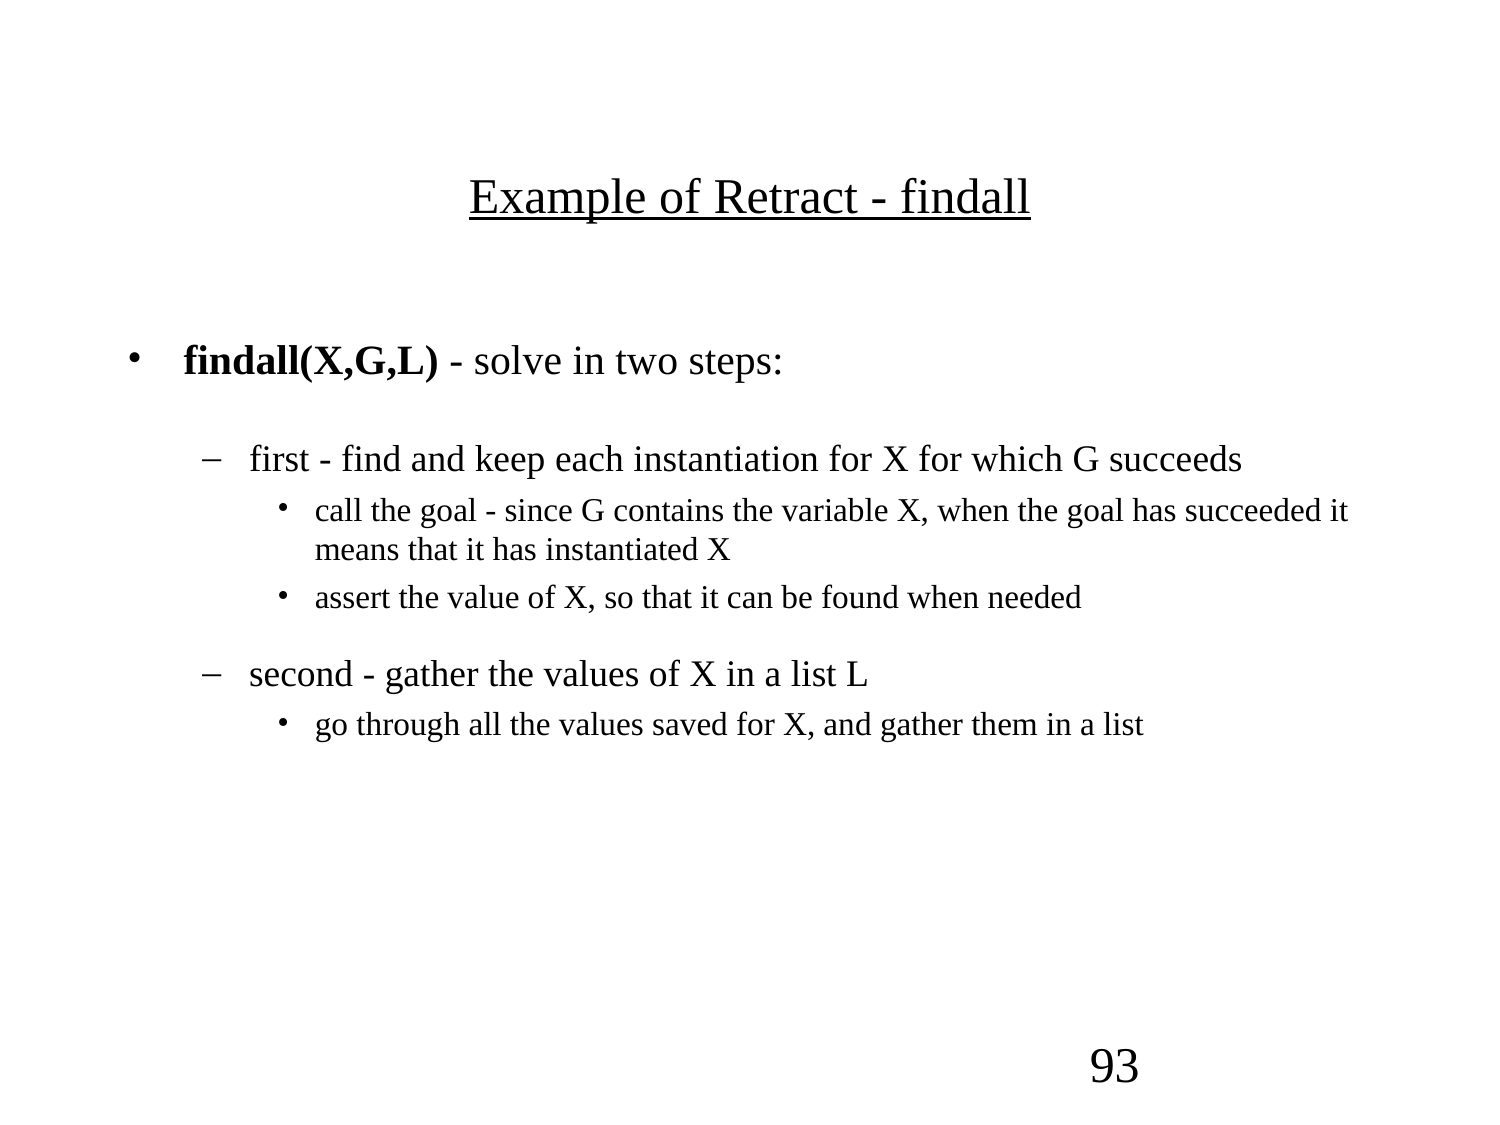

# Example of Retract - findall
findall(X,G,L) - solve in two steps:
first - find and keep each instantiation for X for which G succeeds
call the goal - since G contains the variable X, when the goal has succeeded it means that it has instantiated X
assert the value of X, so that it can be found when needed
second - gather the values of X in a list L
go through all the values saved for X, and gather them in a list
93